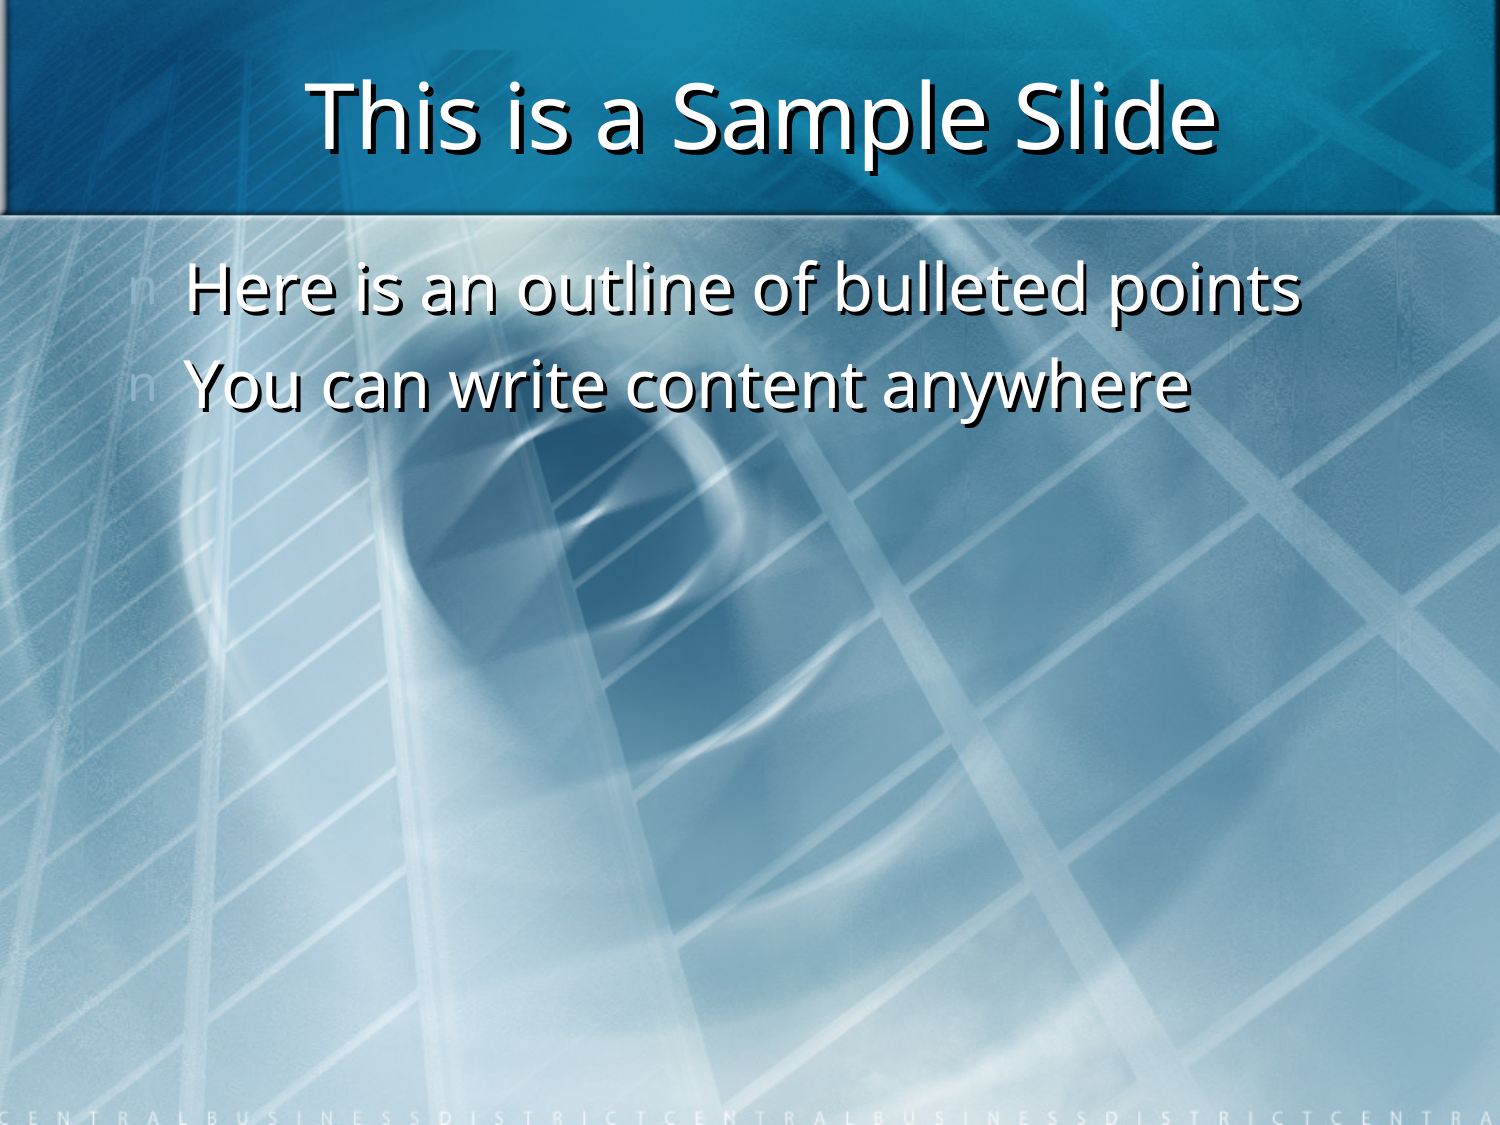

# This is a Sample Slide
Here is an outline of bulleted points
You can write content anywhere